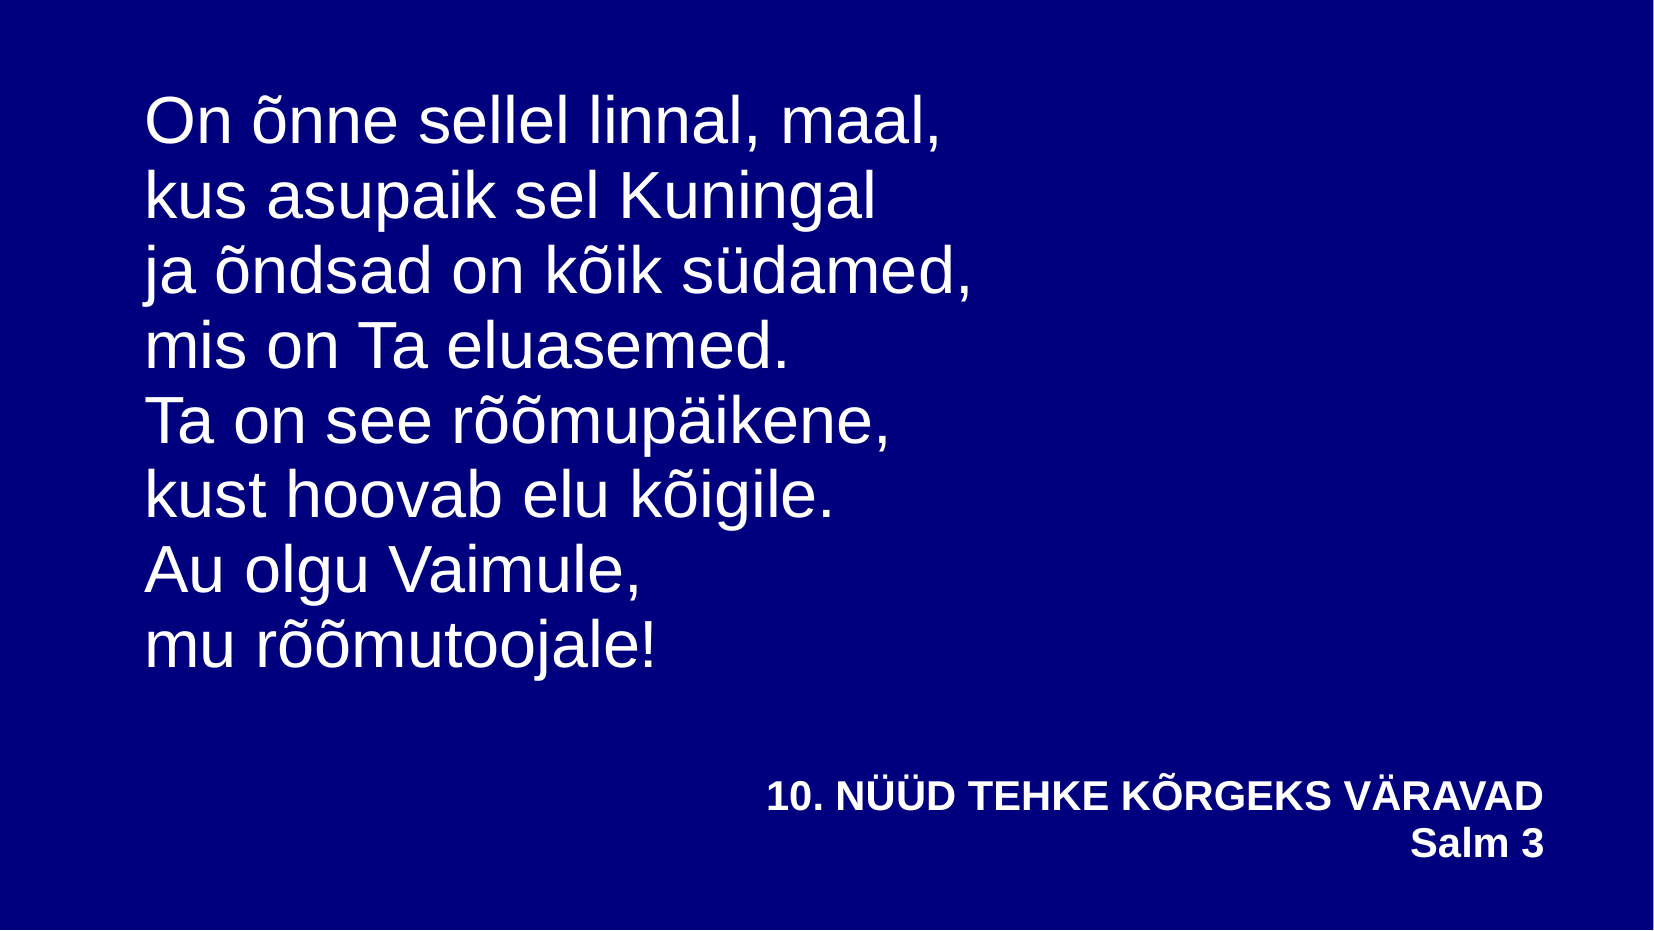

On õnne sellel linnal, maal,
kus asupaik sel Kuningal
ja õndsad on kõik südamed,
mis on Ta eluasemed.
Ta on see rõõmupäikene,
kust hoovab elu kõigile.
Au olgu Vaimule,
mu rõõmutoojale!
10. NÜÜD TEHKE KÕRGEKS VÄRAVAD
Salm 3